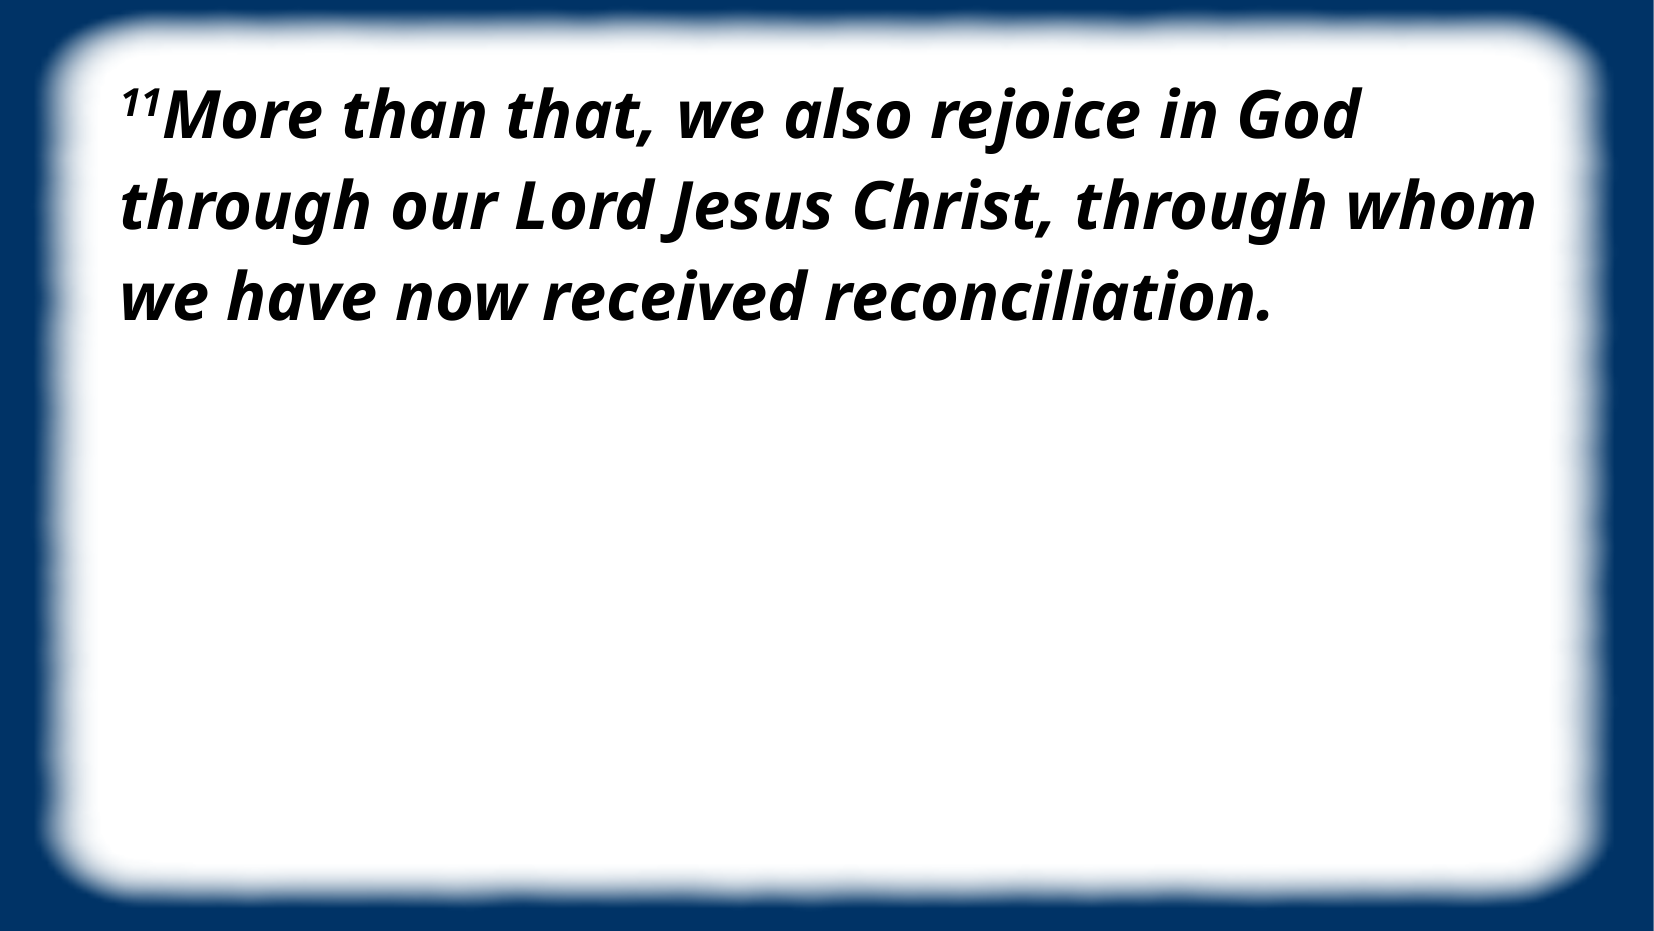

11More than that, we also rejoice in God through our Lord Jesus Christ, through whom we have now received reconciliation.